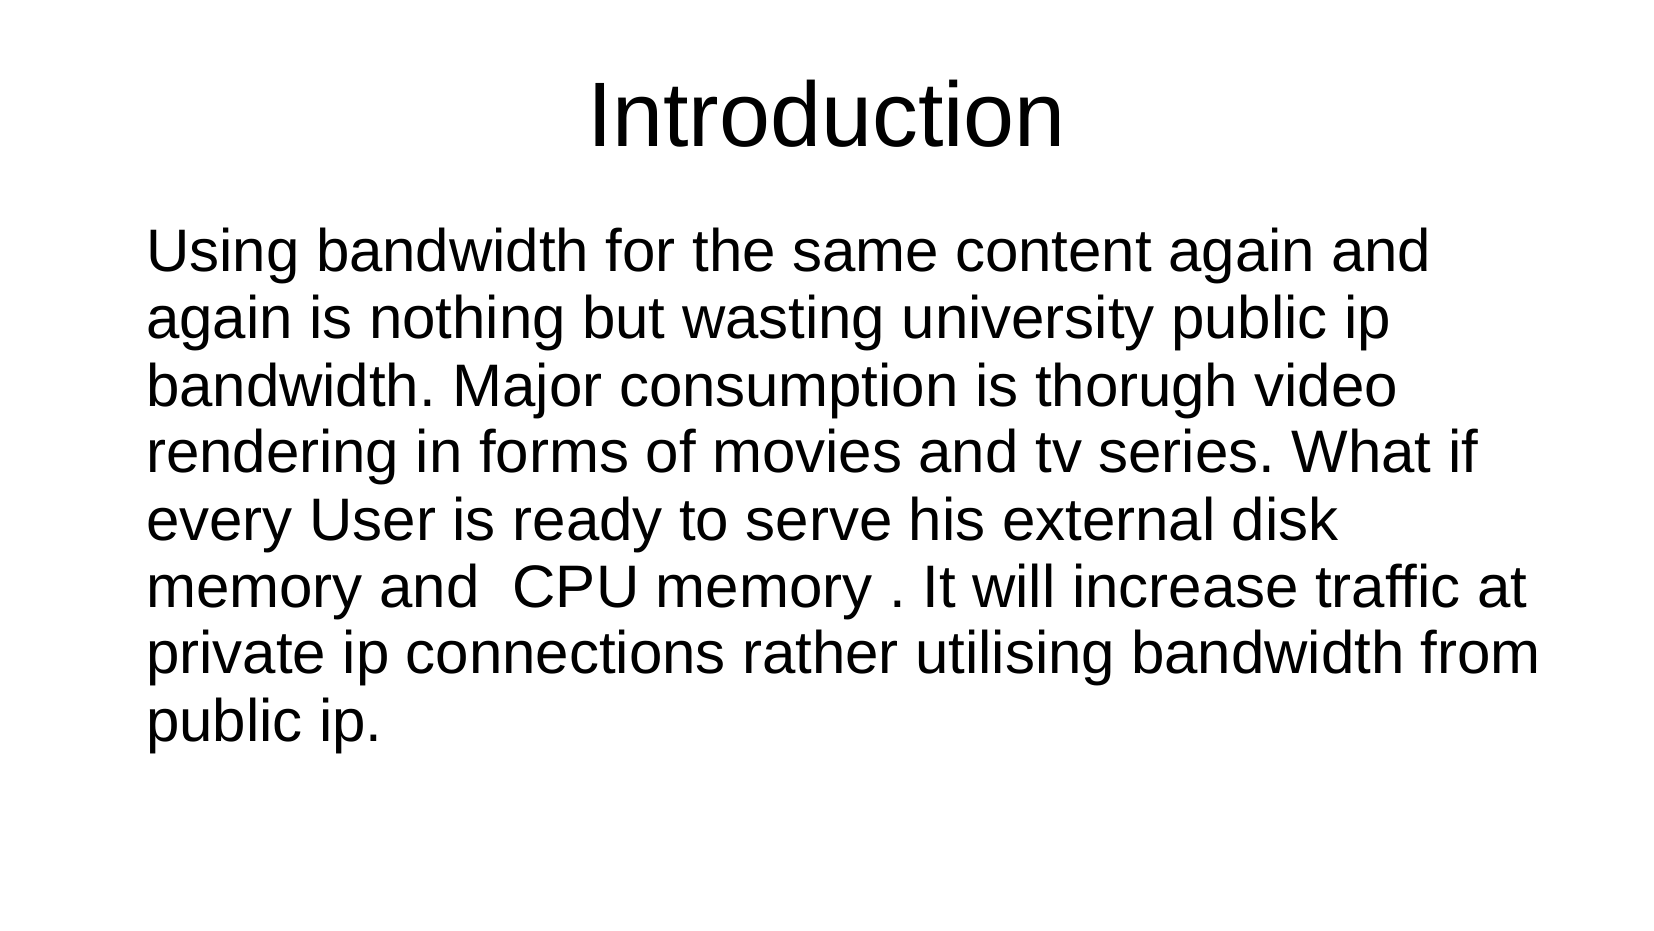

# Introduction
Using bandwidth for the same content again and again is nothing but wasting university public ip bandwidth. Major consumption is thorugh video rendering in forms of movies and tv series. What if every User is ready to serve his external disk memory and CPU memory . It will increase traffic at private ip connections rather utilising bandwidth from public ip.